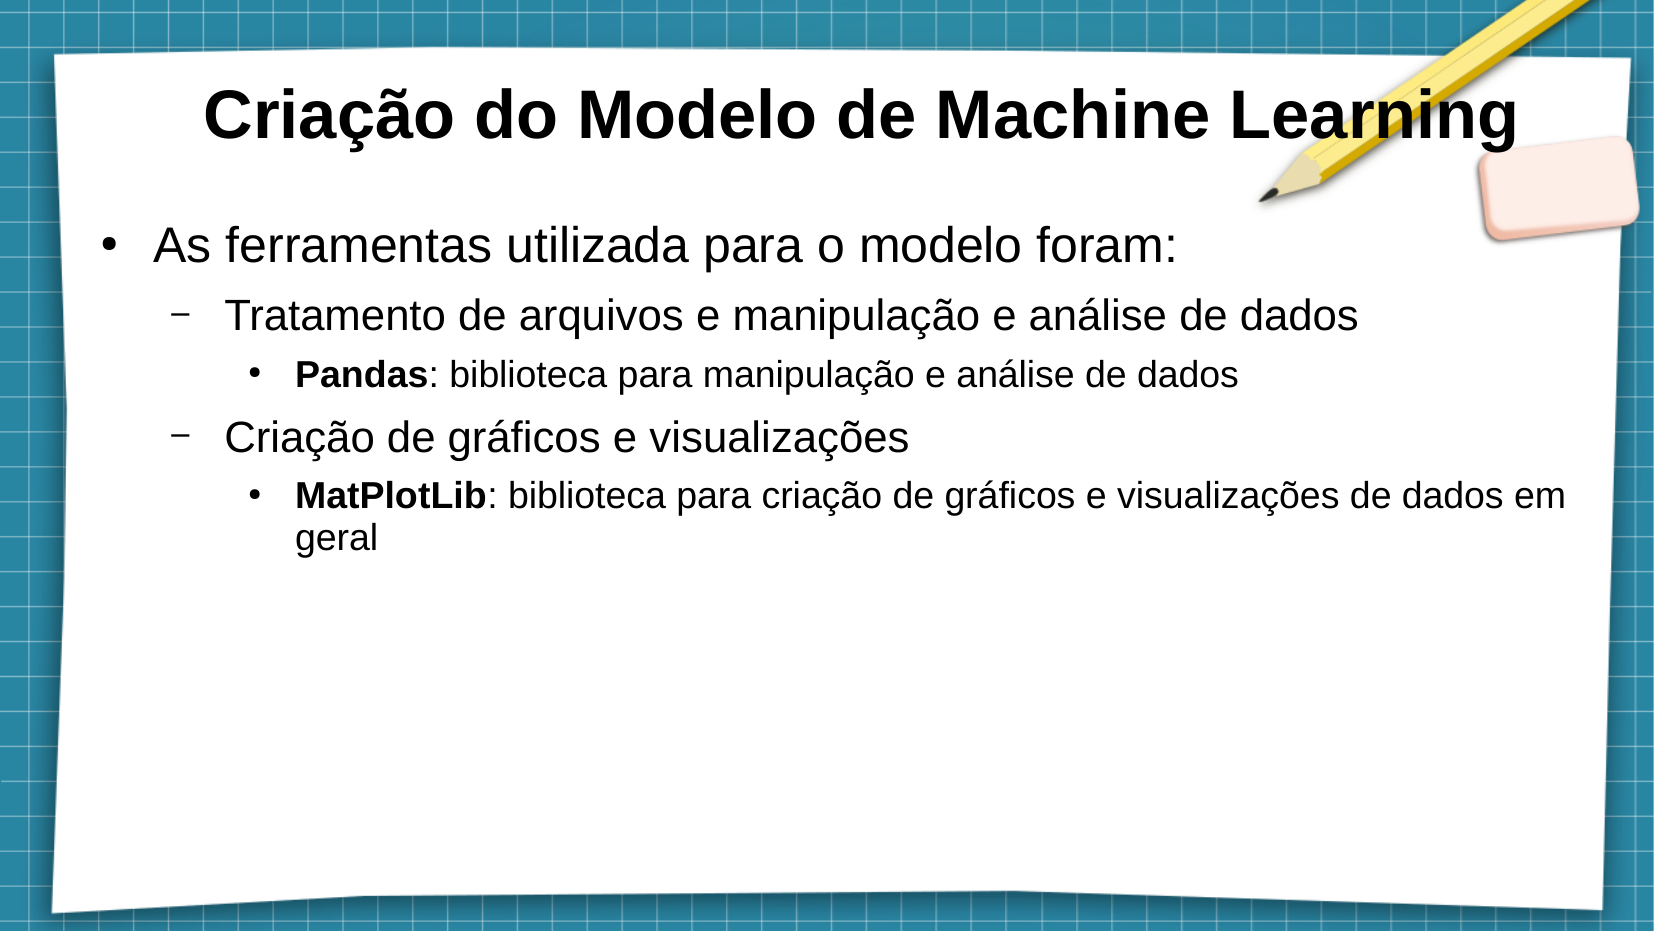

# Criação do Modelo de Machine Learning
As ferramentas utilizada para o modelo foram:
Tratamento de arquivos e manipulação e análise de dados
Pandas: biblioteca para manipulação e análise de dados
Criação de gráficos e visualizações
MatPlotLib: biblioteca para criação de gráficos e visualizações de dados em geral